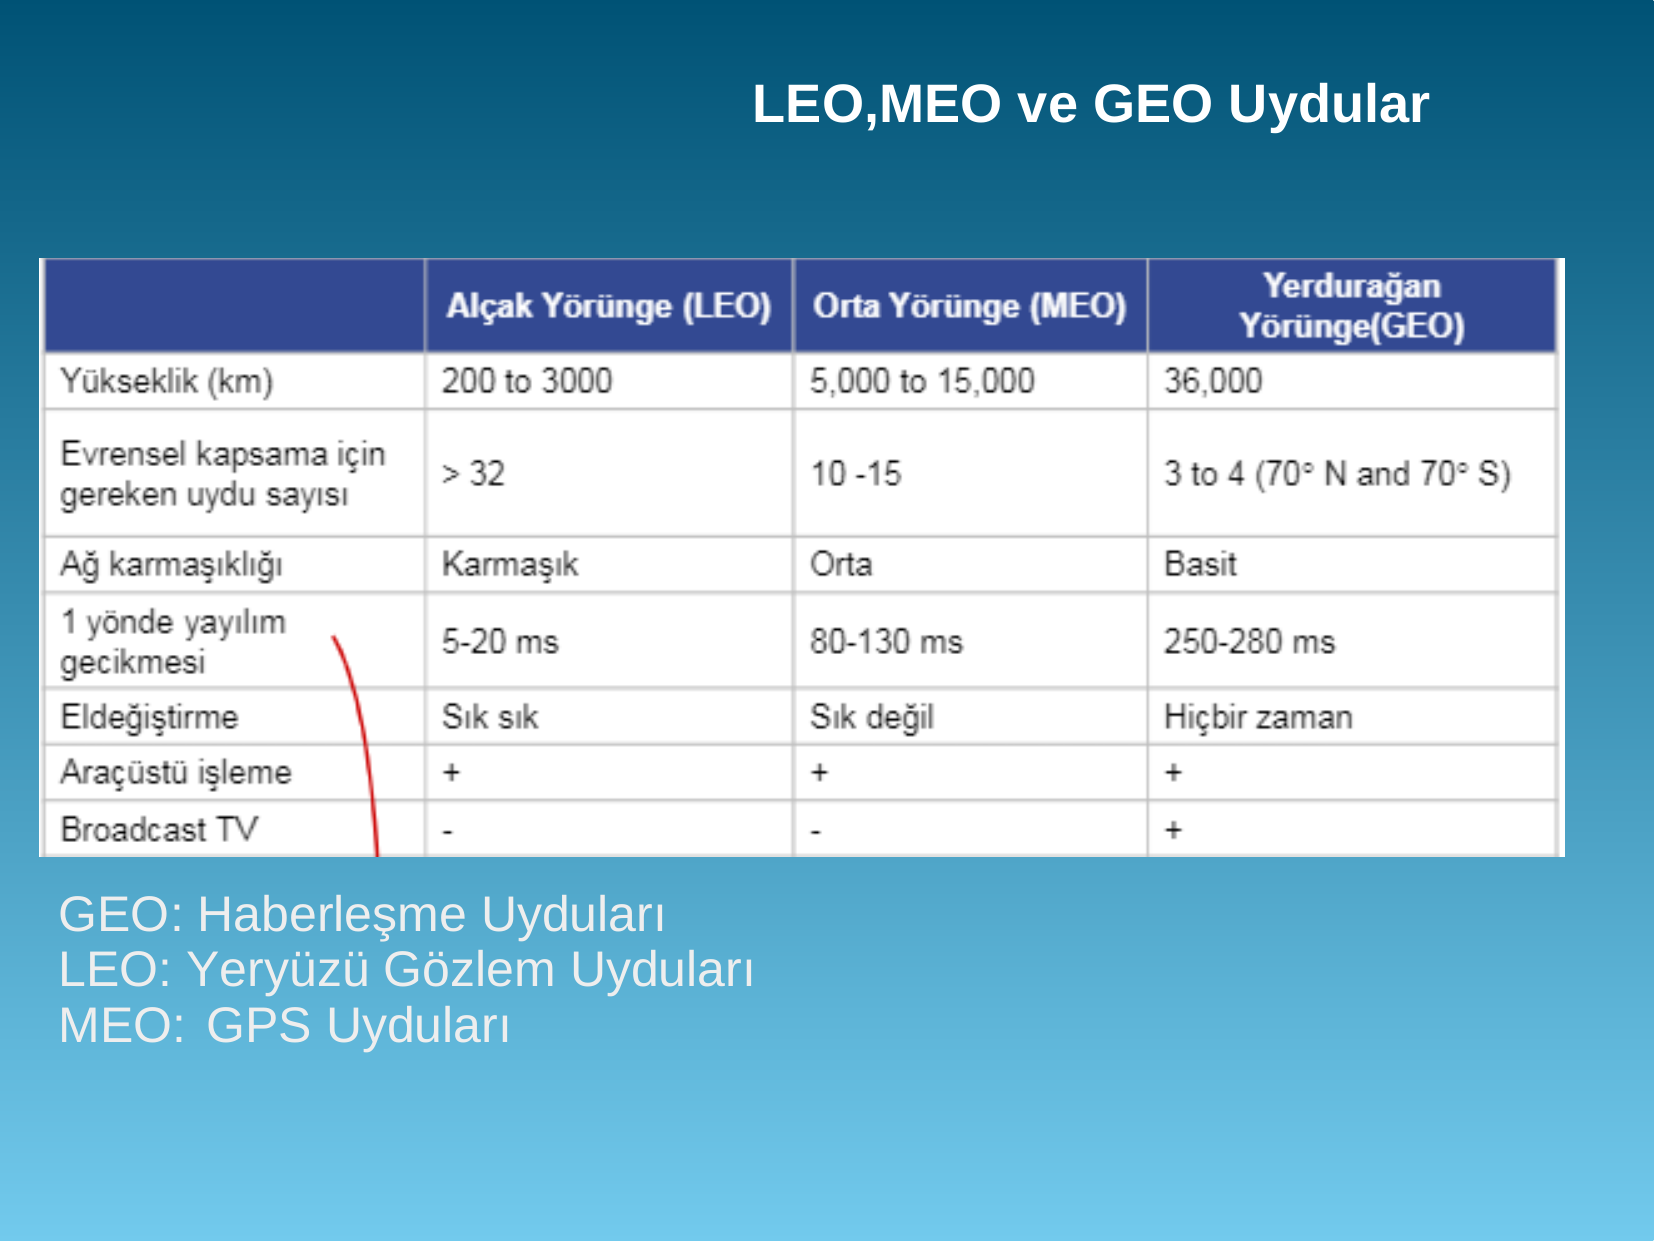

# LEO,MEO ve GEO Uydular
GEO: Haberleşme Uyduları
LEO: Yeryüzü Gözlem Uyduları
MEO: 	GPS Uyduları